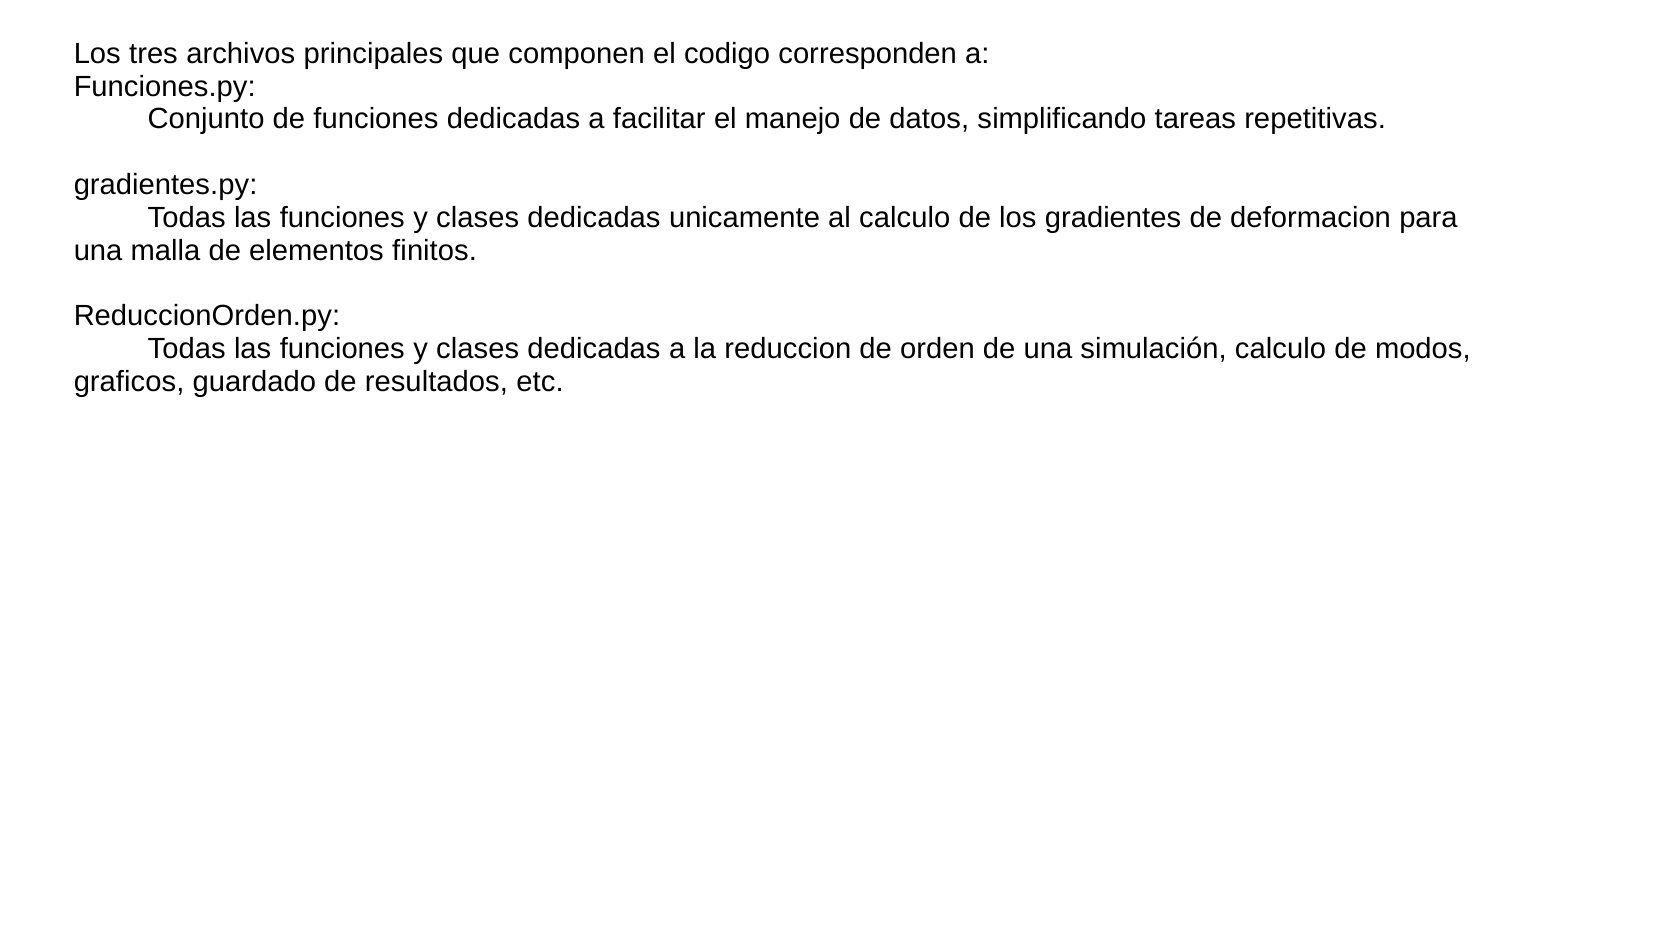

Los tres archivos principales que componen el codigo corresponden a:
Funciones.py:
	Conjunto de funciones dedicadas a facilitar el manejo de datos, simplificando tareas repetitivas.
gradientes.py:
	Todas las funciones y clases dedicadas unicamente al calculo de los gradientes de deformacion para una malla de elementos finitos.
ReduccionOrden.py:
	Todas las funciones y clases dedicadas a la reduccion de orden de una simulación, calculo de modos, graficos, guardado de resultados, etc.